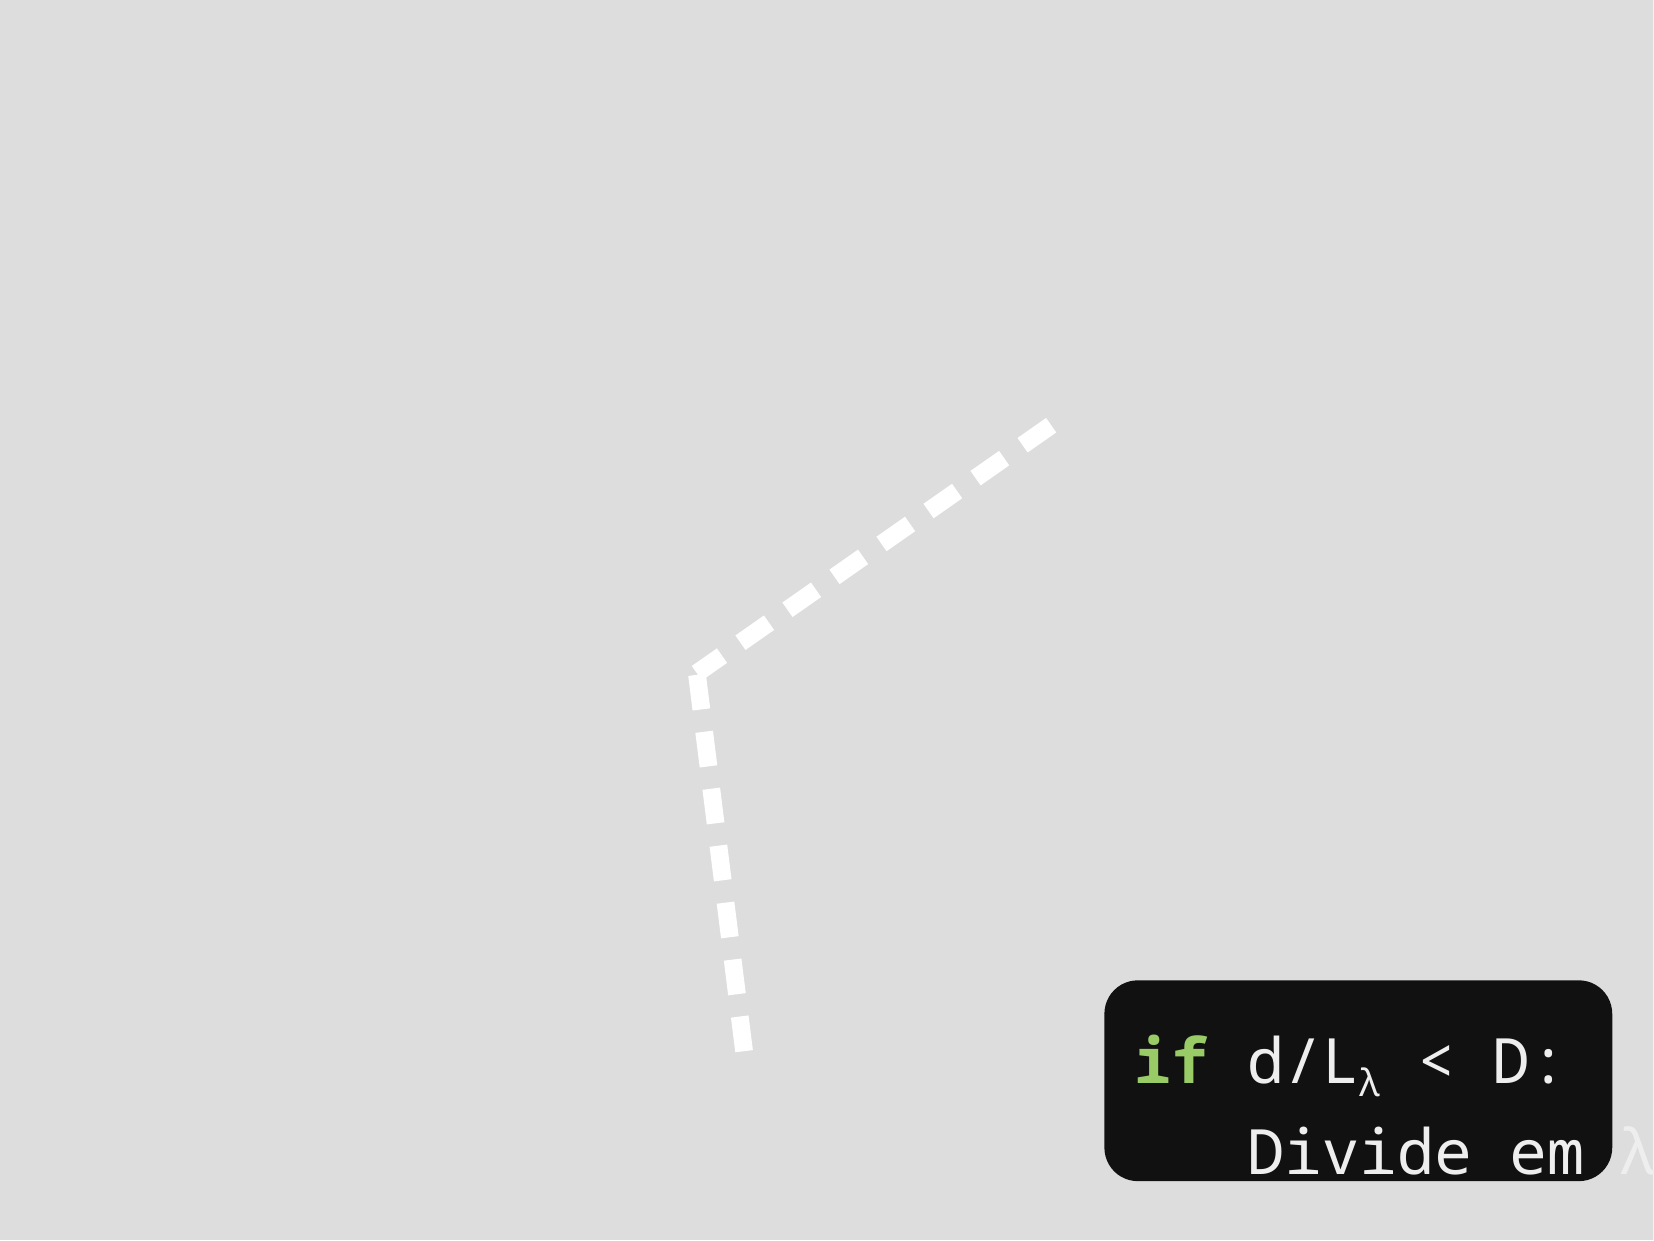

if d/Lλ < D:
 Divide em λ